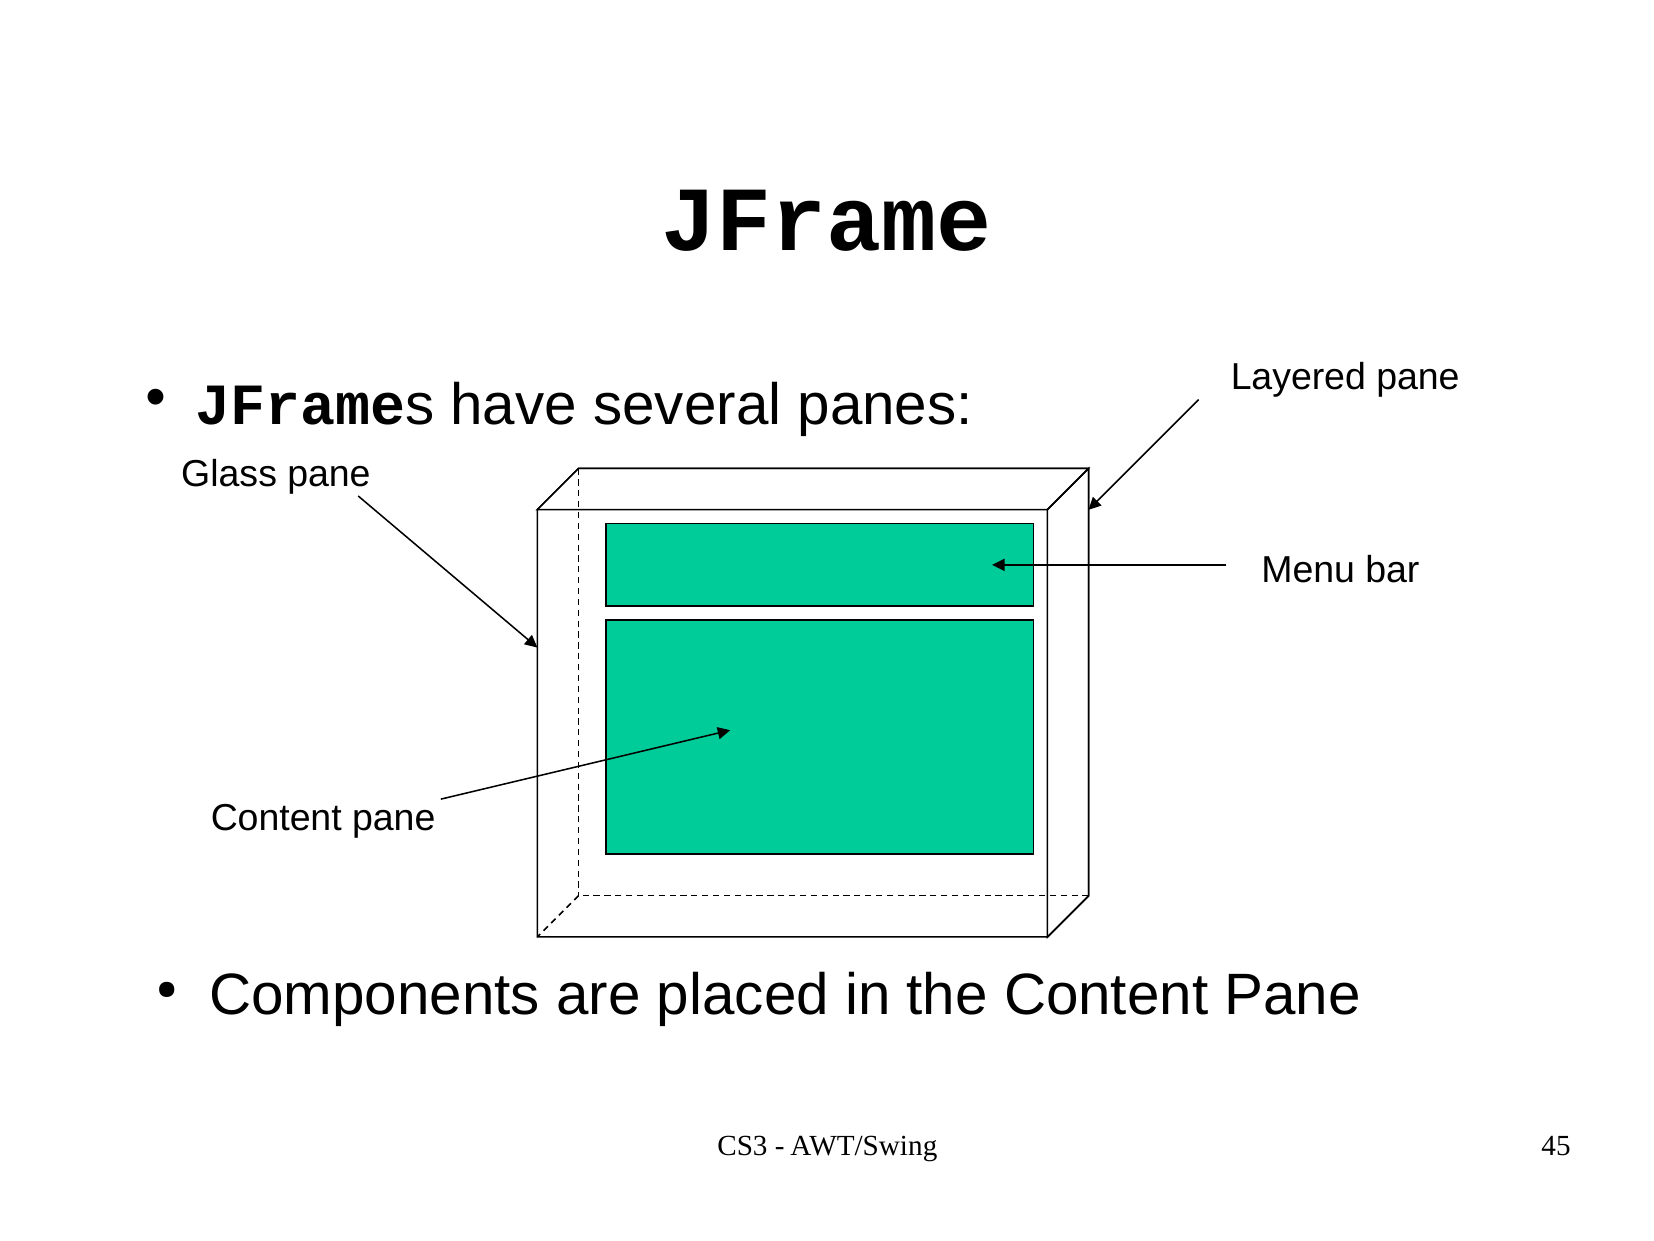

# JFrame
Layered pane
JFrames have several panes:
Components are placed in the Content Pane
Glass pane
Menu bar
Content pane
CS3 - AWT/Swing
45